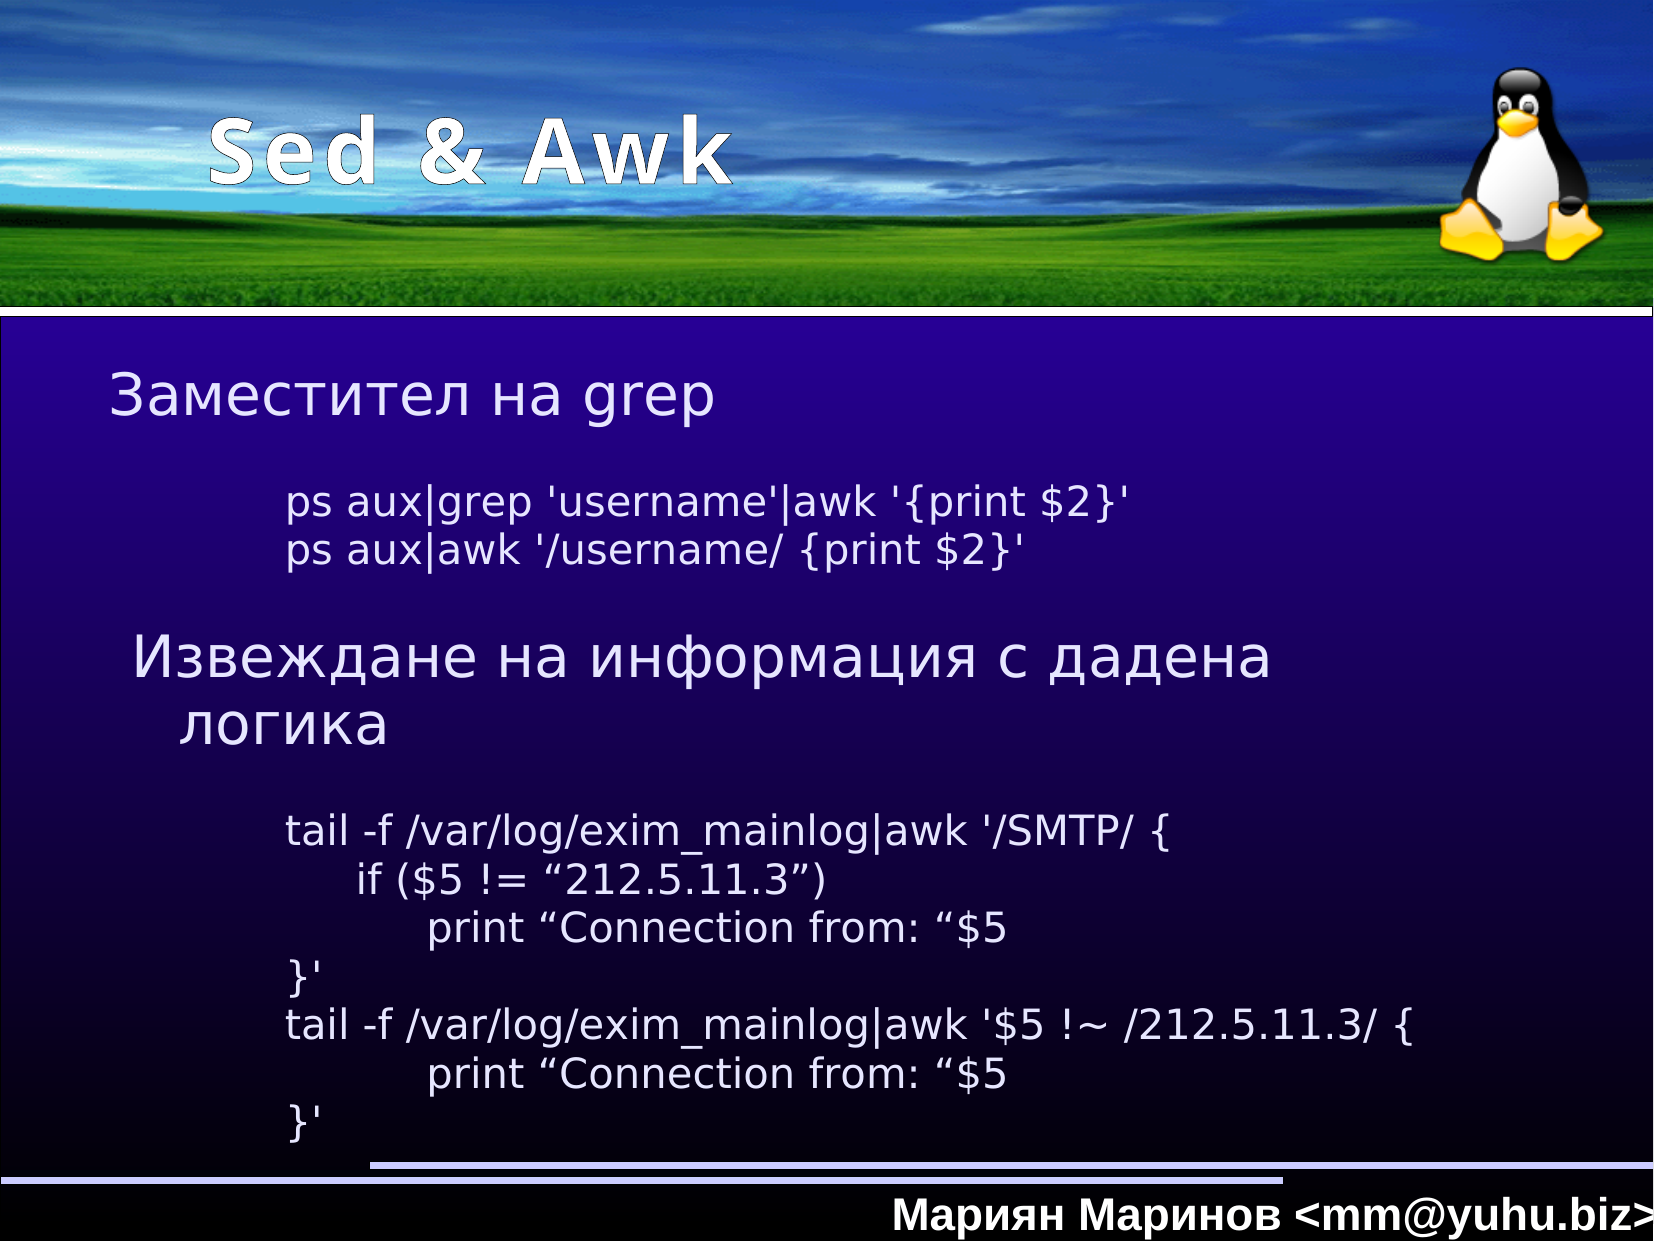

# Sed & Awk
Заместител на grep
ps aux|grep 'username'|awk '{print $2}'
ps aux|awk '/username/ {print $2}'
Извеждане на информация с дадена логика
tail -f /var/log/exim_mainlog|awk '/SMTP/ {
if ($5 != “212.5.11.3”)
print “Connection from: “$5
}'
tail -f /var/log/exim_mainlog|awk '$5 !~ /212.5.11.3/ {
print “Connection from: “$5
}'
Мариян Маринов <mm@yuhu.biz>